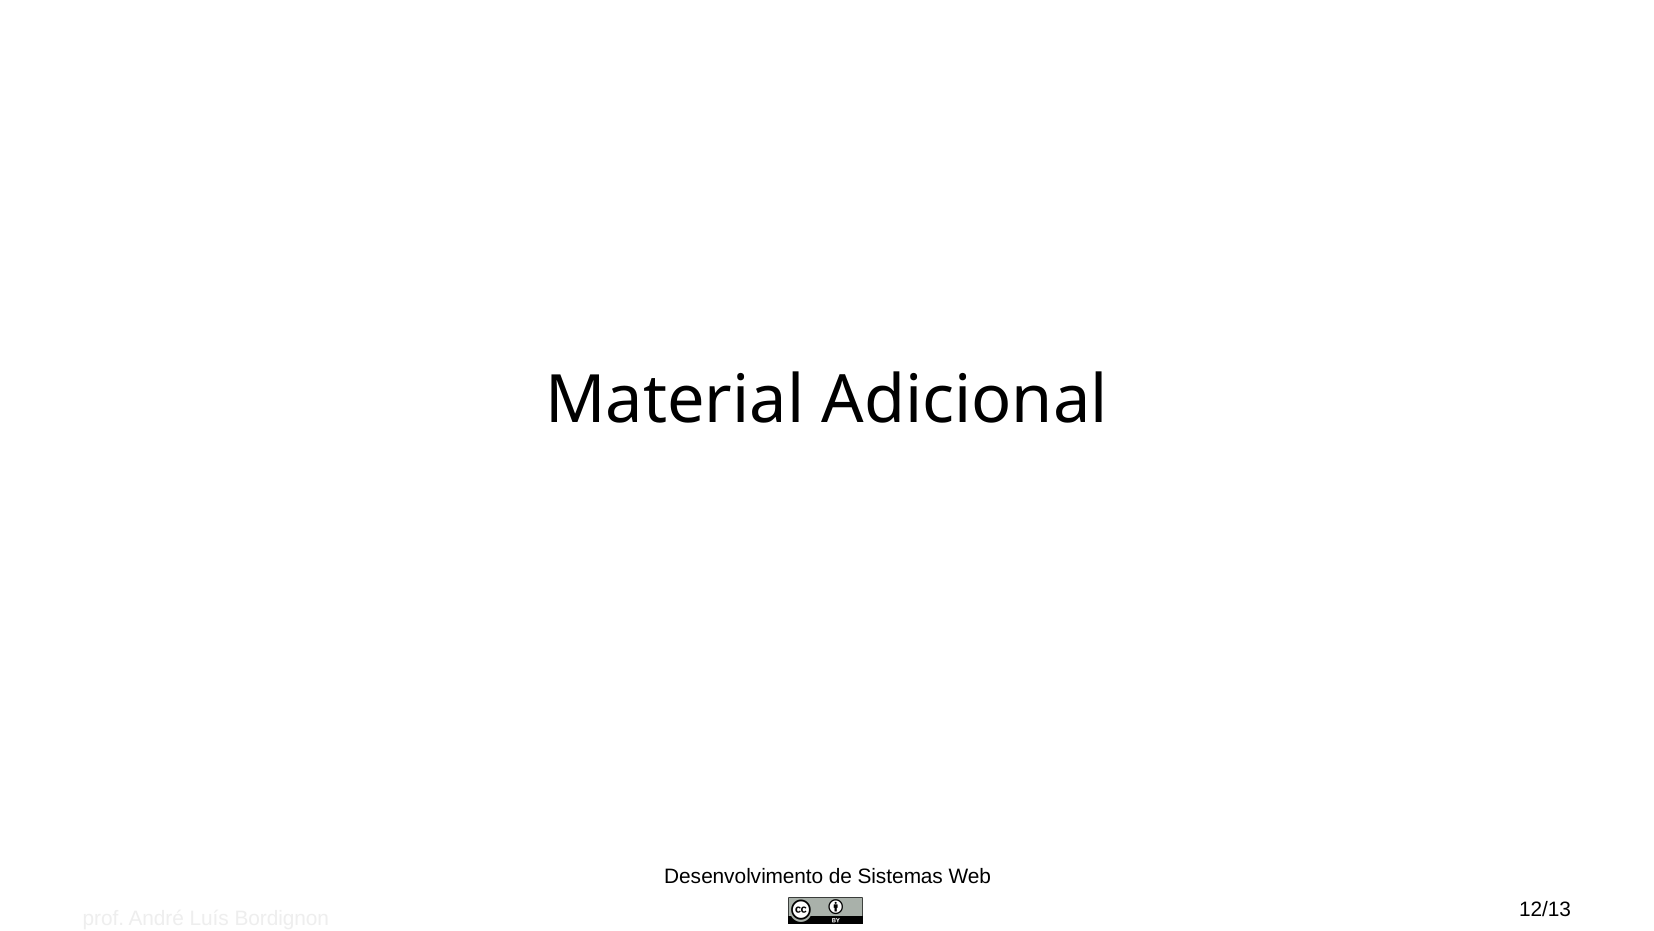

# Material Adicional
12
prof. André Luís Bordignon